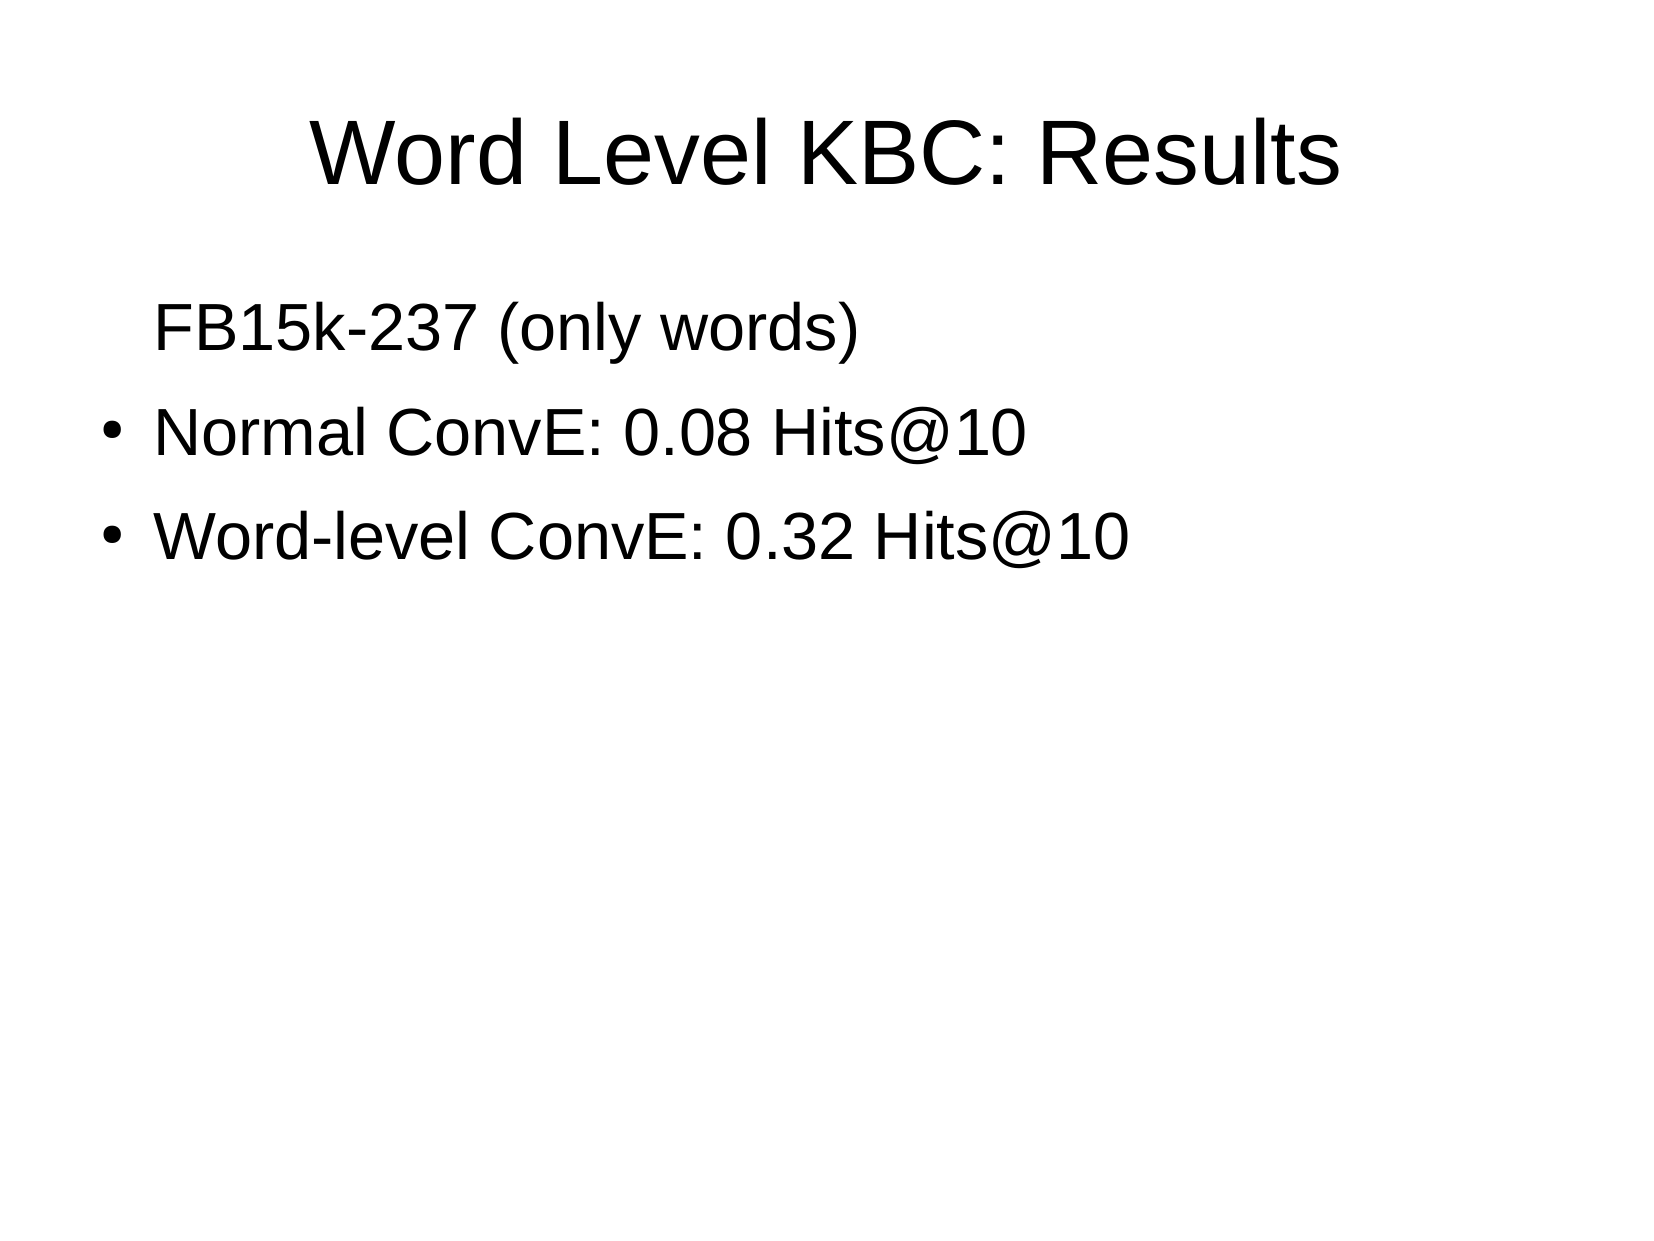

# Word Level KBC: Results
FB15k-237 (only words)
Normal ConvE: 0.08 Hits@10
Word-level ConvE: 0.32 Hits@10